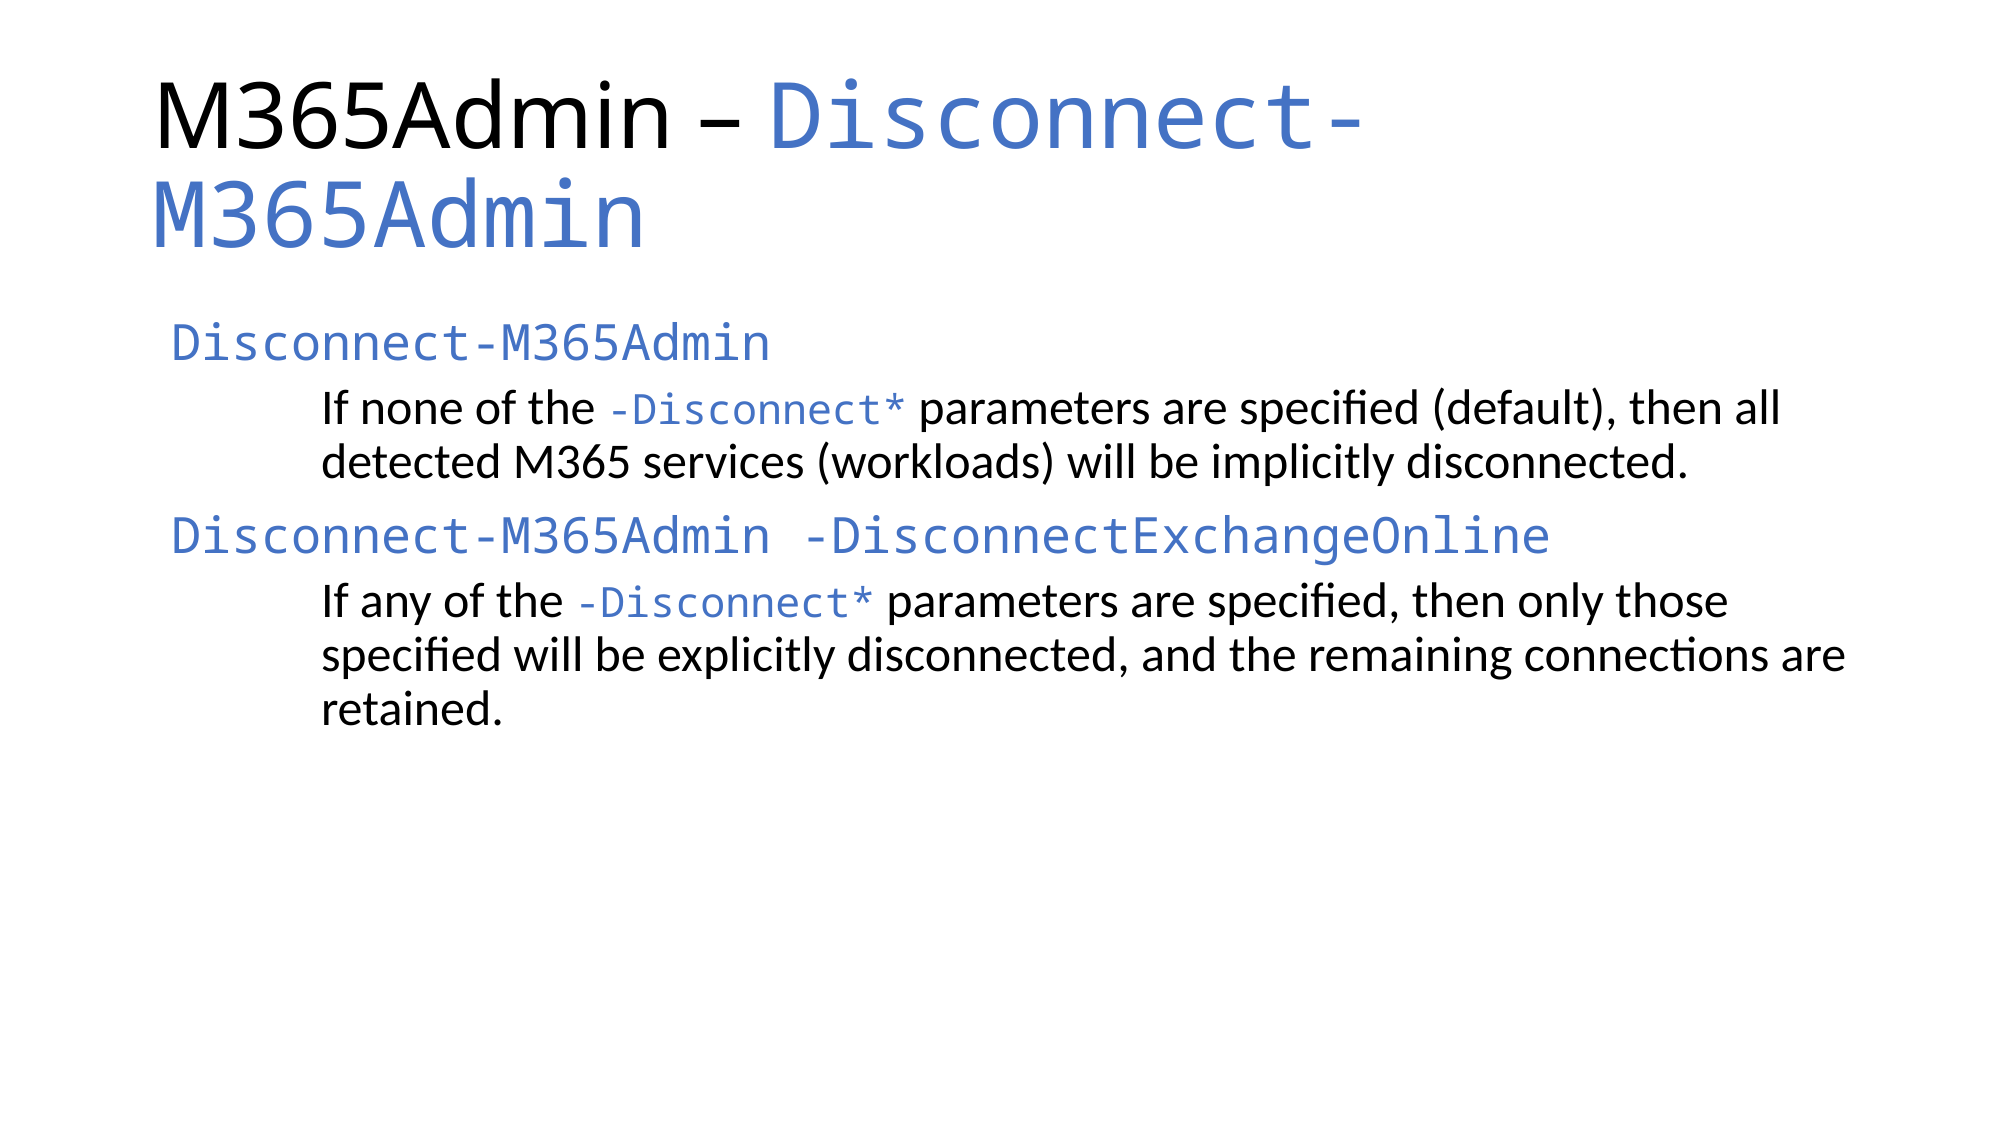

# M365Admin – Disconnect-M365Admin
Disconnect-M365Admin
If none of the -Disconnect* parameters are specified (default), then all detected M365 services (workloads) will be implicitly disconnected.
Disconnect-M365Admin -DisconnectExchangeOnline
If any of the -Disconnect* parameters are specified, then only those specified will be explicitly disconnected, and the remaining connections are retained.